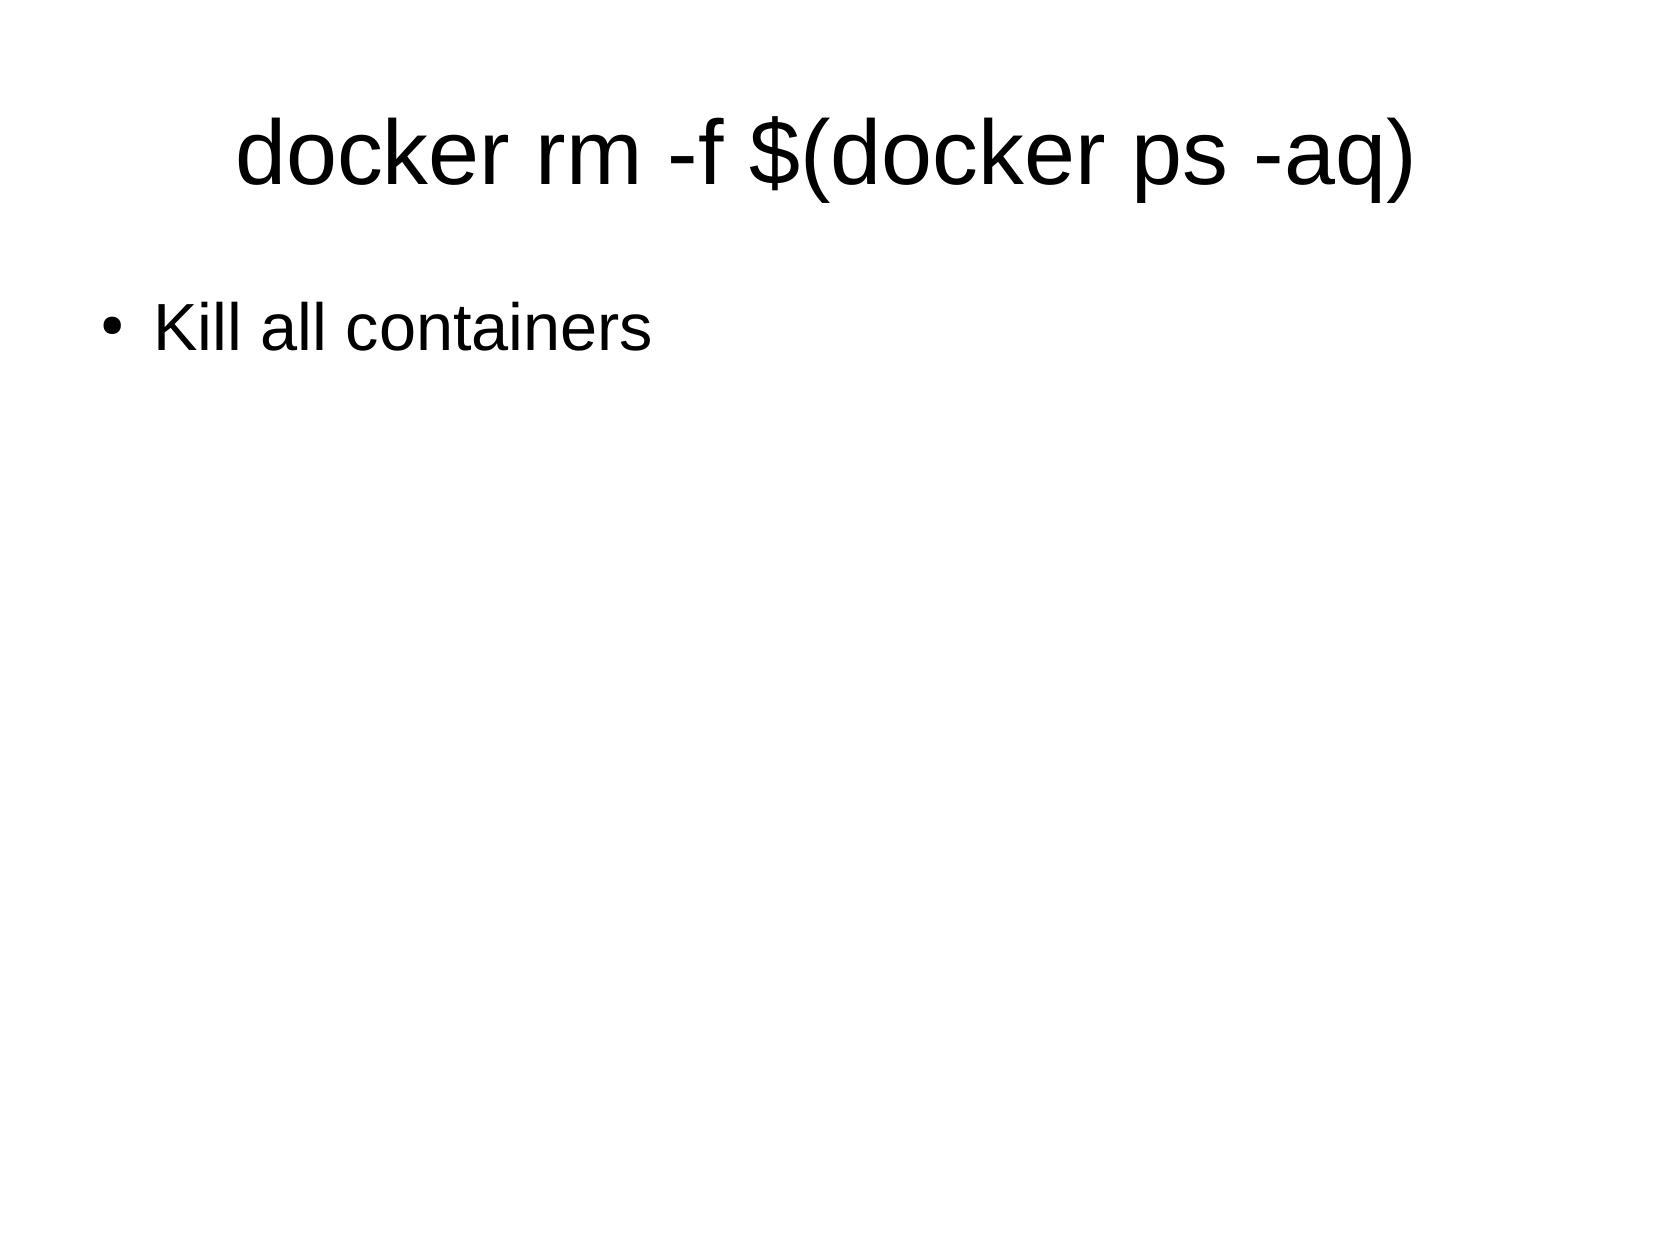

# docker rm -f $(docker ps -aq)
Kill all containers